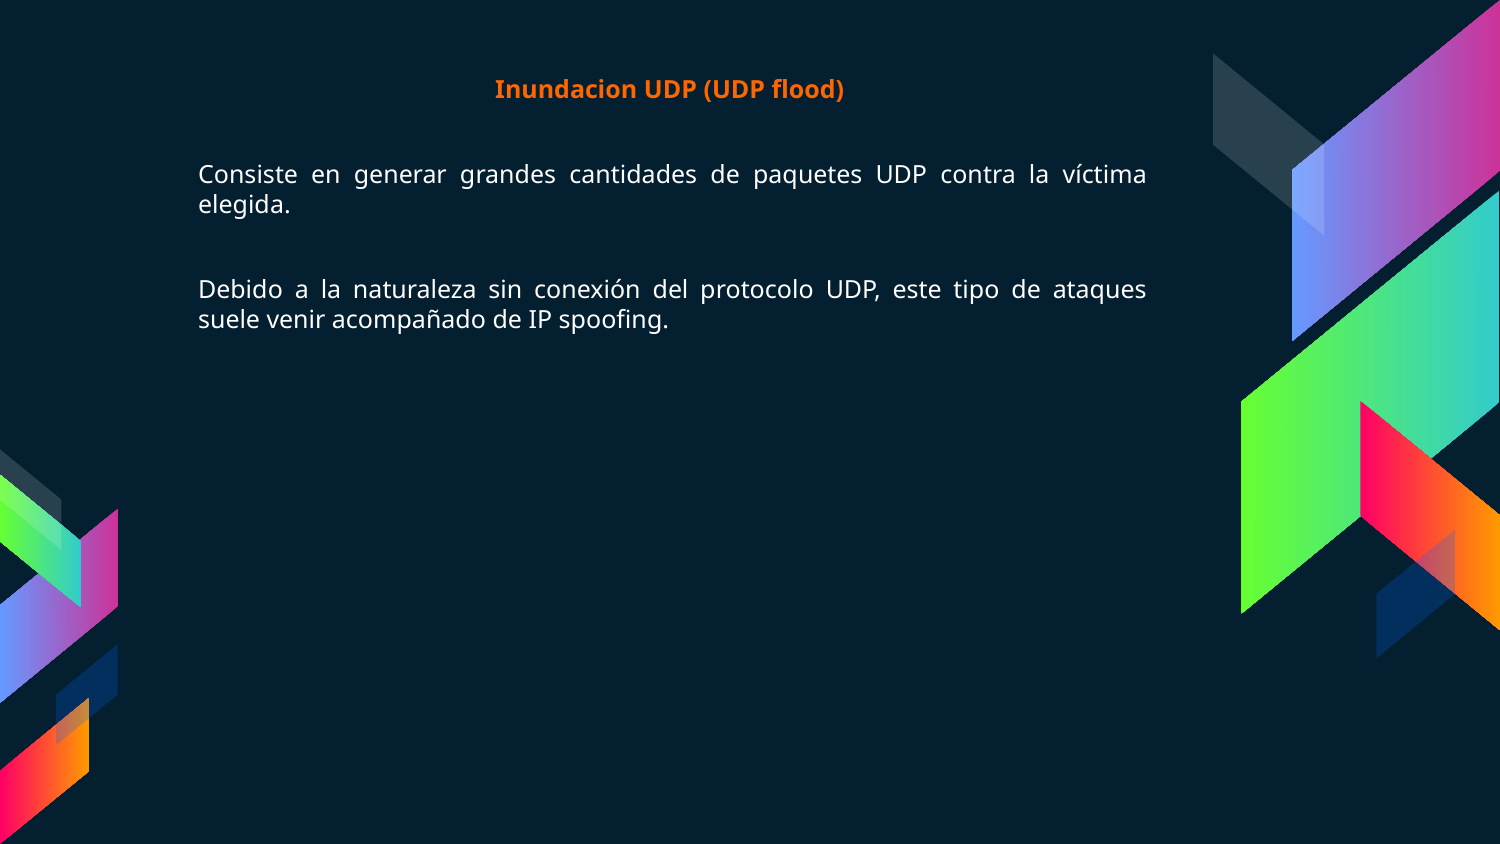

# Inundacion UDP (UDP flood)
Consiste en generar grandes cantidades de paquetes UDP contra la víctima elegida.
Debido a la naturaleza sin conexión del protocolo UDP, este tipo de ataques suele venir acompañado de IP spoofing.